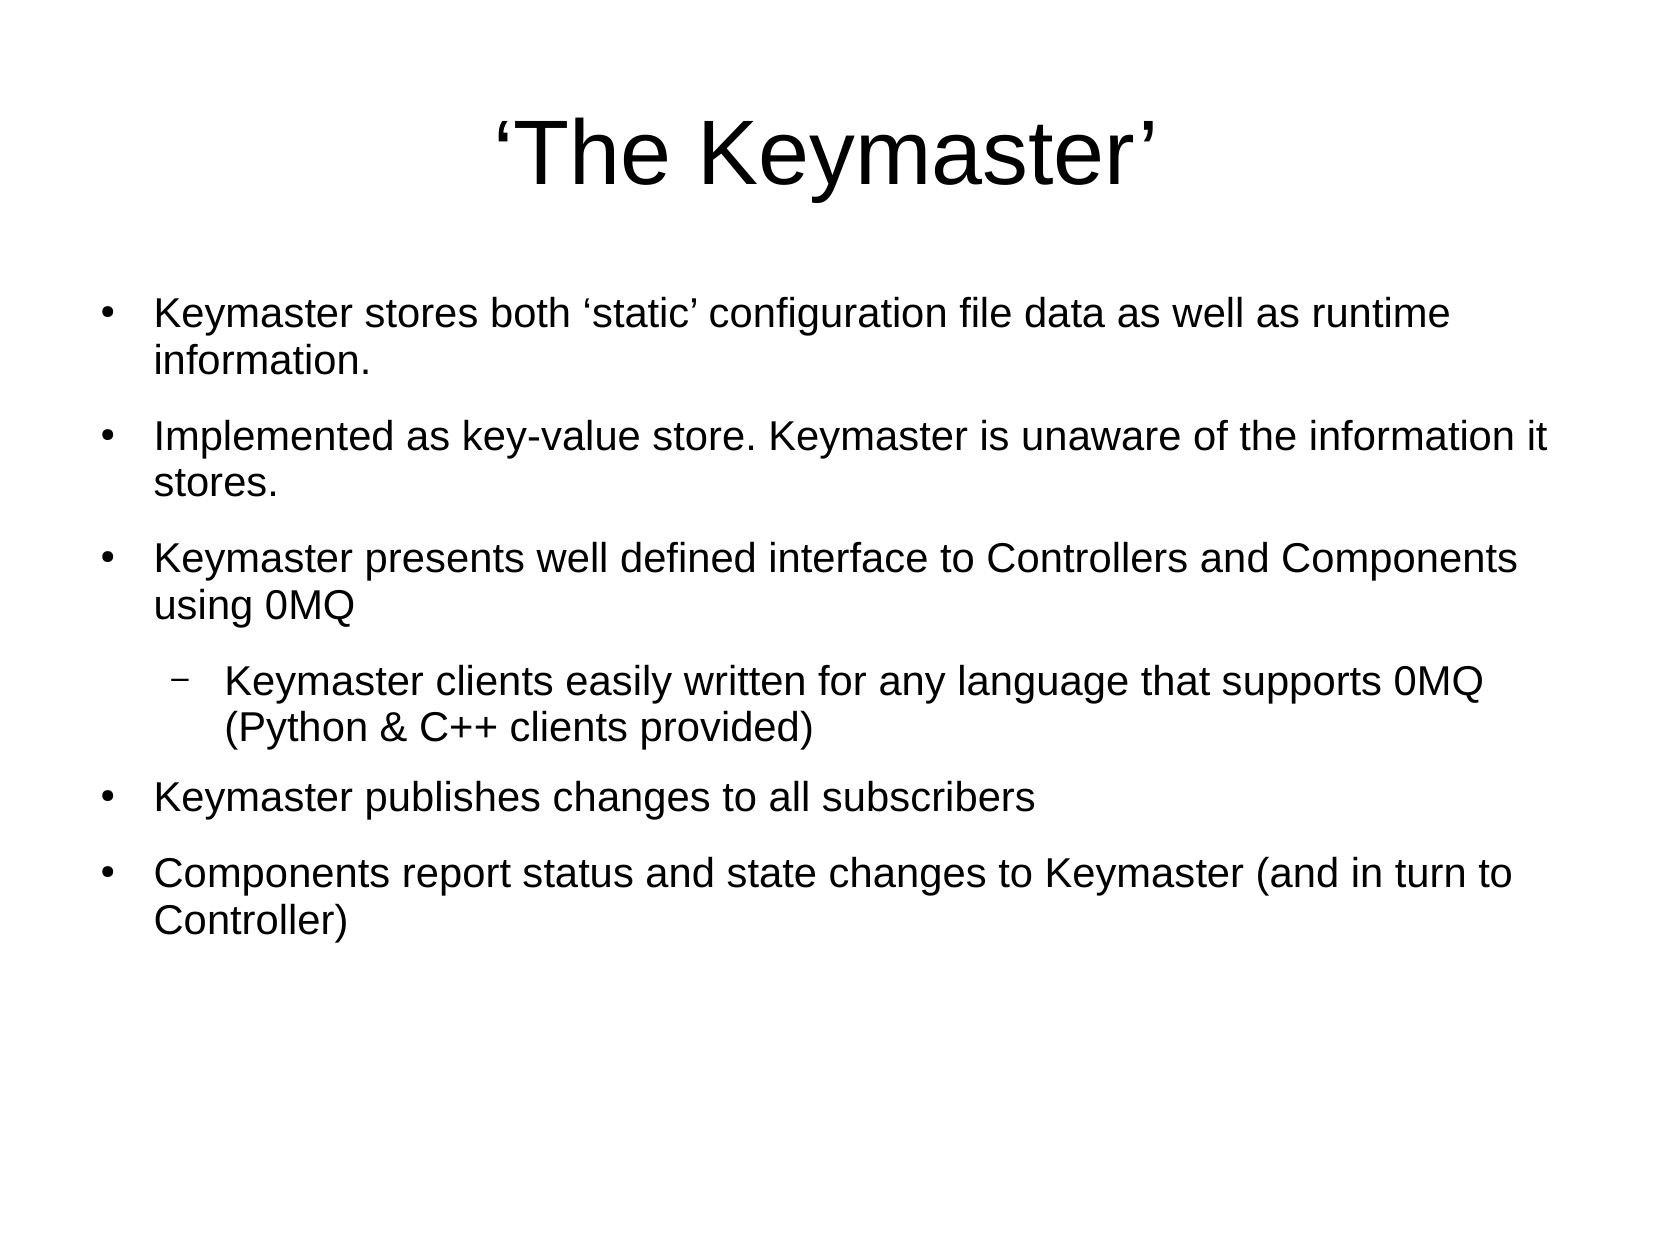

# ‘The Keymaster’
Keymaster stores both ‘static’ configuration file data as well as runtime information.
Implemented as key-value store. Keymaster is unaware of the information it stores.
Keymaster presents well defined interface to Controllers and Components using 0MQ
Keymaster clients easily written for any language that supports 0MQ (Python & C++ clients provided)
Keymaster publishes changes to all subscribers
Components report status and state changes to Keymaster (and in turn to Controller)